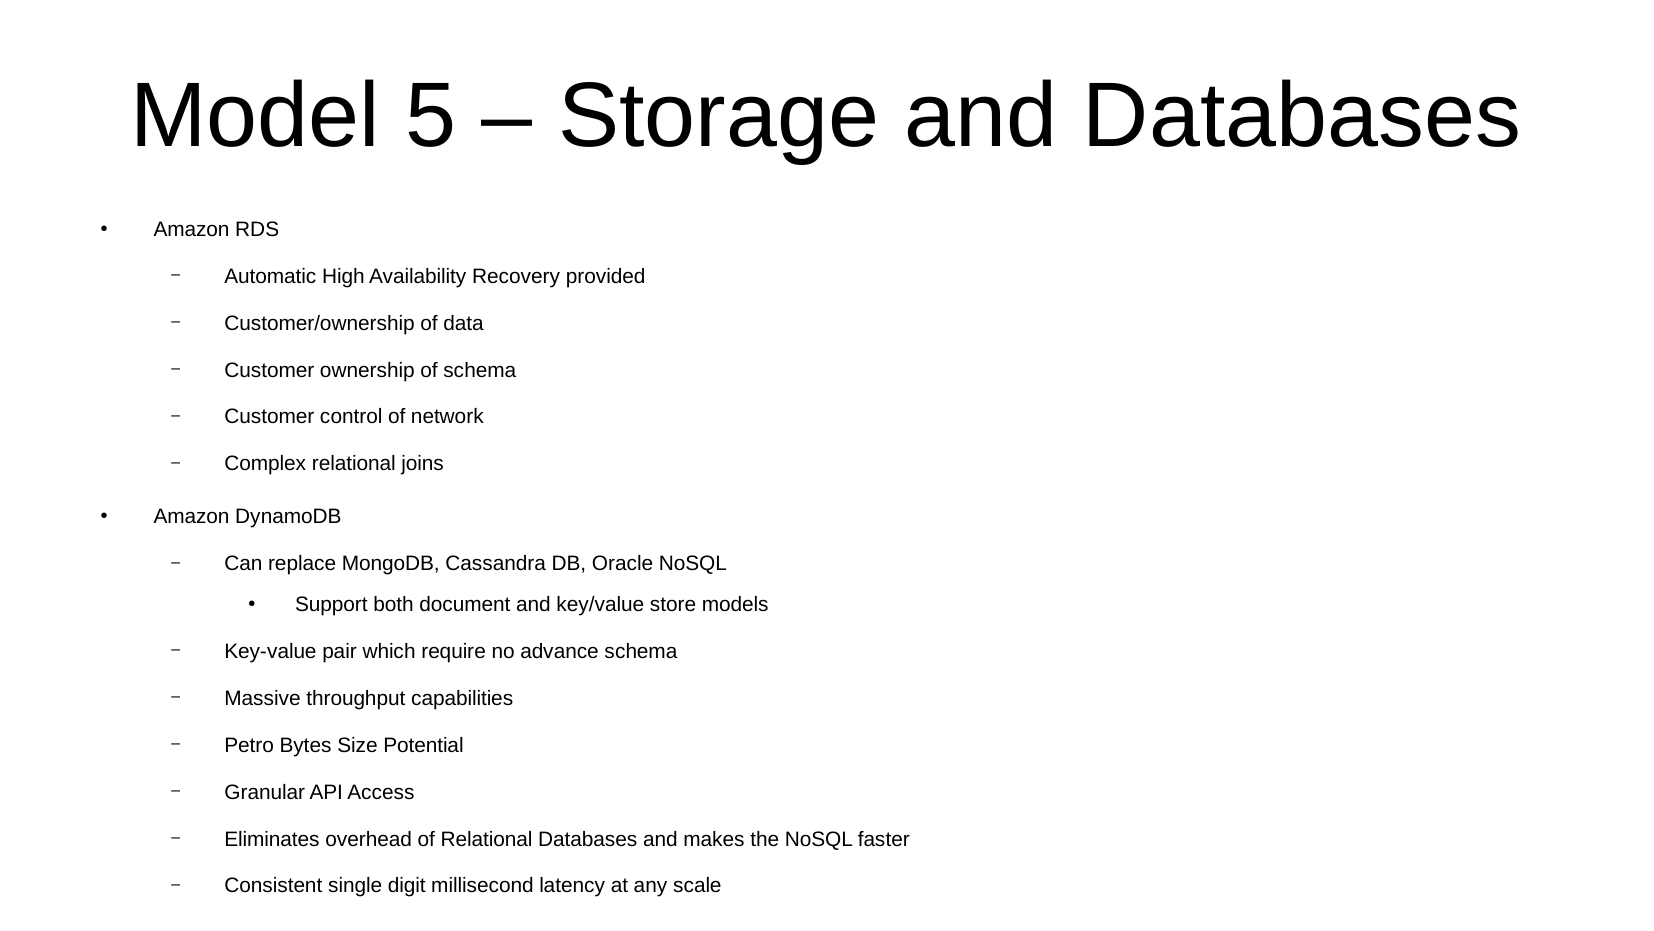

# Model 5 – Storage and Databases
Amazon RDS
Automatic High Availability Recovery provided
Customer/ownership of data
Customer ownership of schema
Customer control of network
Complex relational joins
Amazon DynamoDB
Can replace MongoDB, Cassandra DB, Oracle NoSQL
Support both document and key/value store models
Key-value pair which require no advance schema
Massive throughput capabilities
Petro Bytes Size Potential
Granular API Access
Eliminates overhead of Relational Databases and makes the NoSQL faster
Consistent single digit millisecond latency at any scale